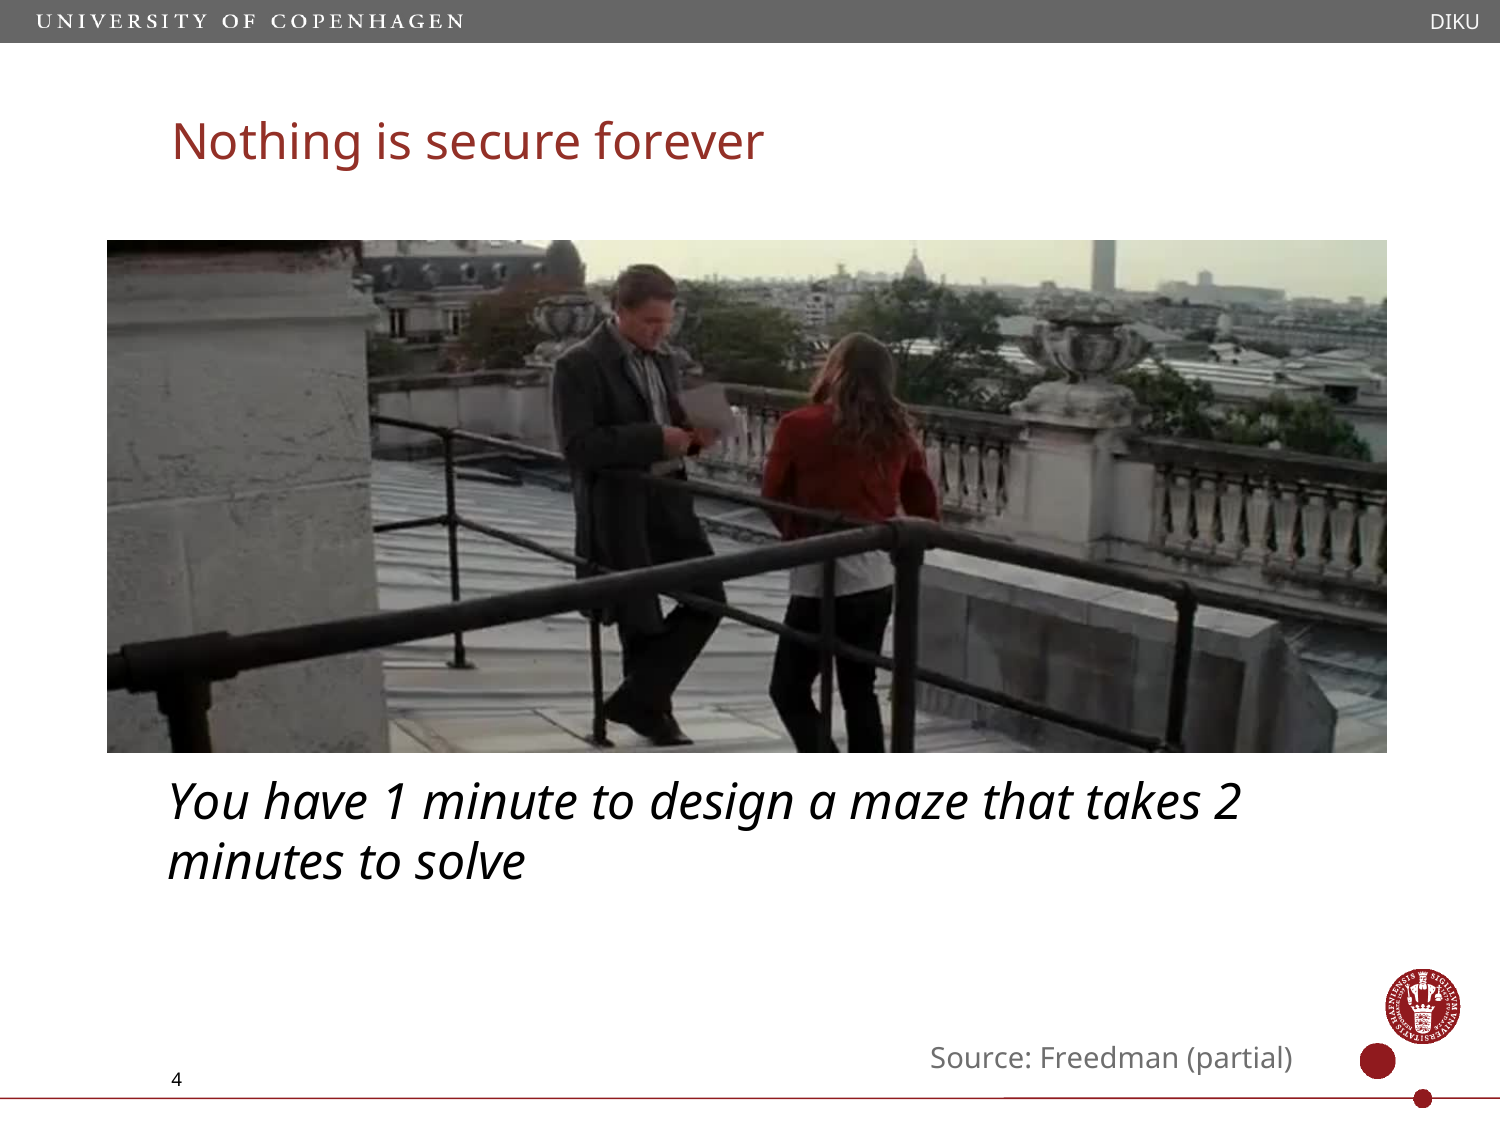

DIKU
Nothing is secure forever
You have 1 minute to design a maze that takes 2 minutes to solve
Source: Freedman (partial)